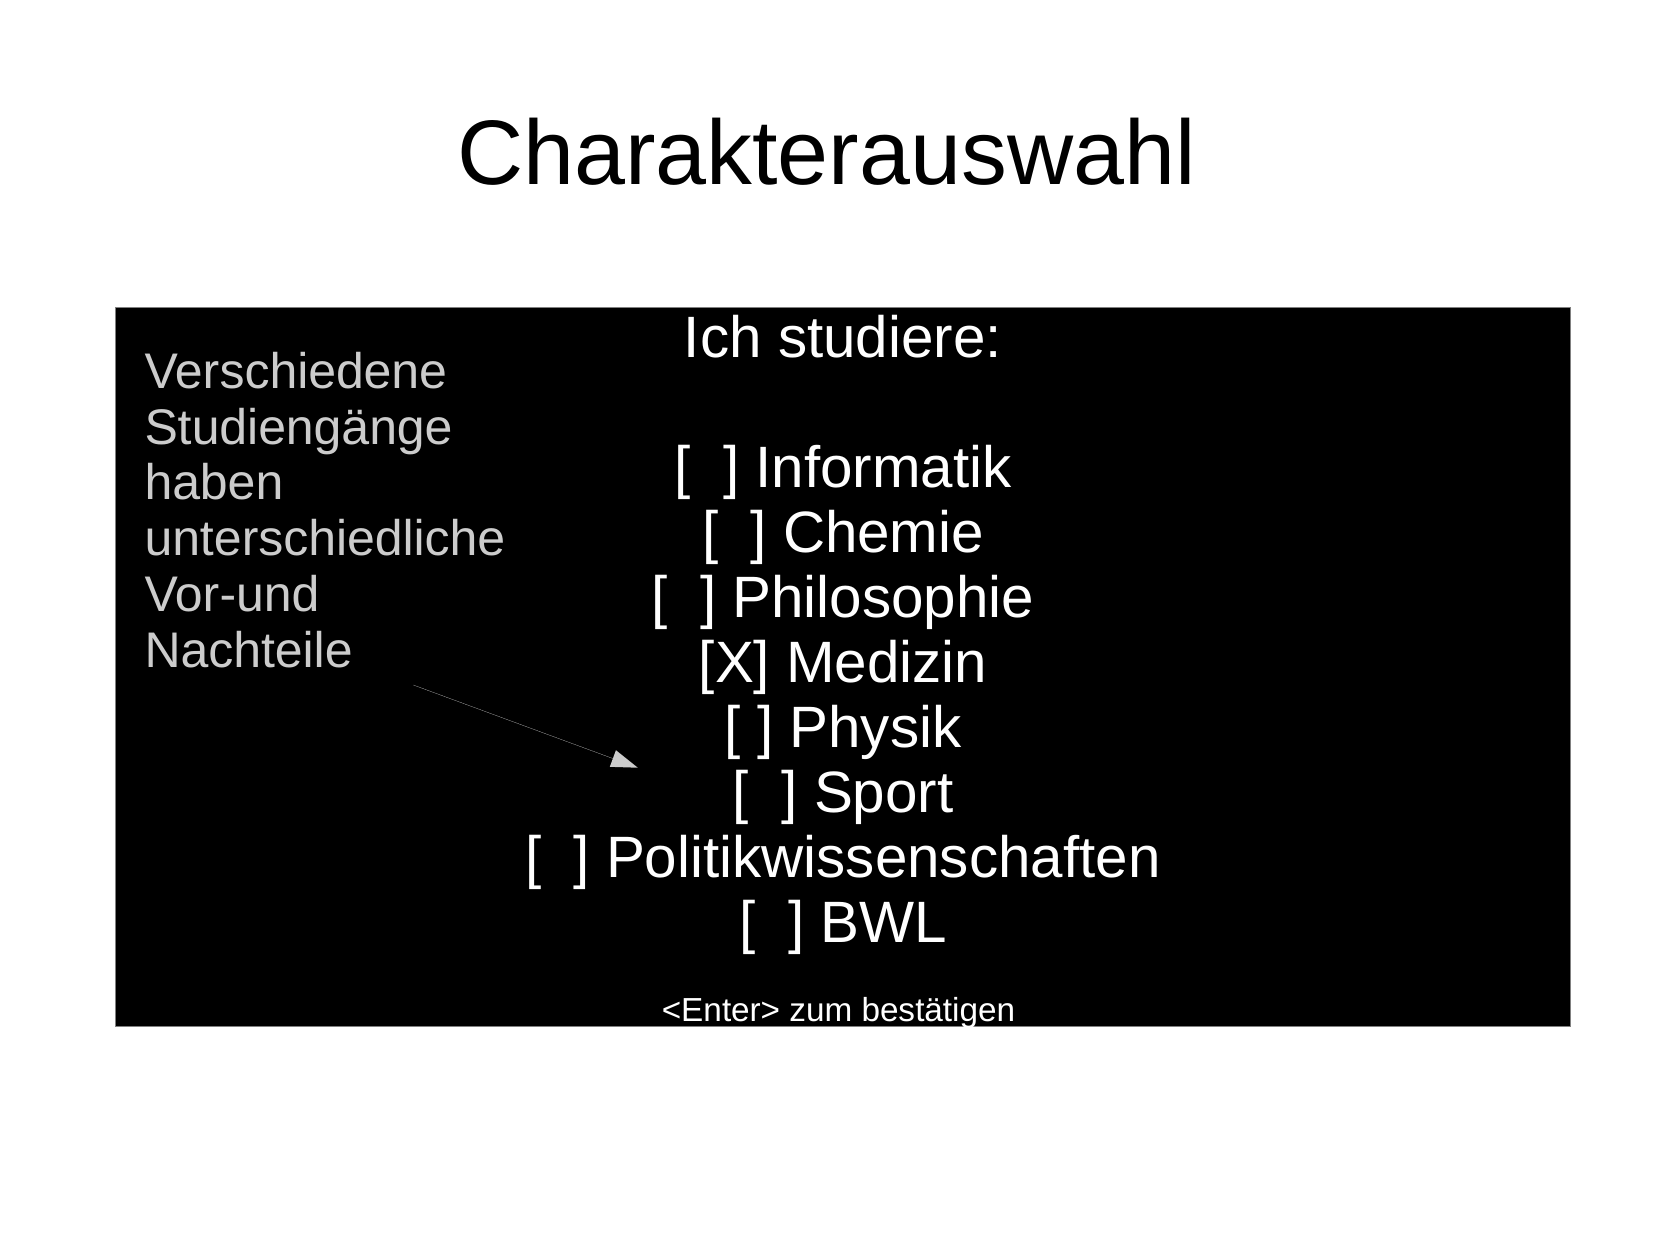

# Charakterauswahl
Ich studiere:
[ ] Informatik
[ ] Chemie
[ ] Philosophie
[X] Medizin
[ ] Physik
[ ] Sport
[ ] Politikwissenschaften
[ ] BWL
<Enter> zum bestätigen
Verschiedene Studiengänge haben unterschiedliche Vor-und Nachteile